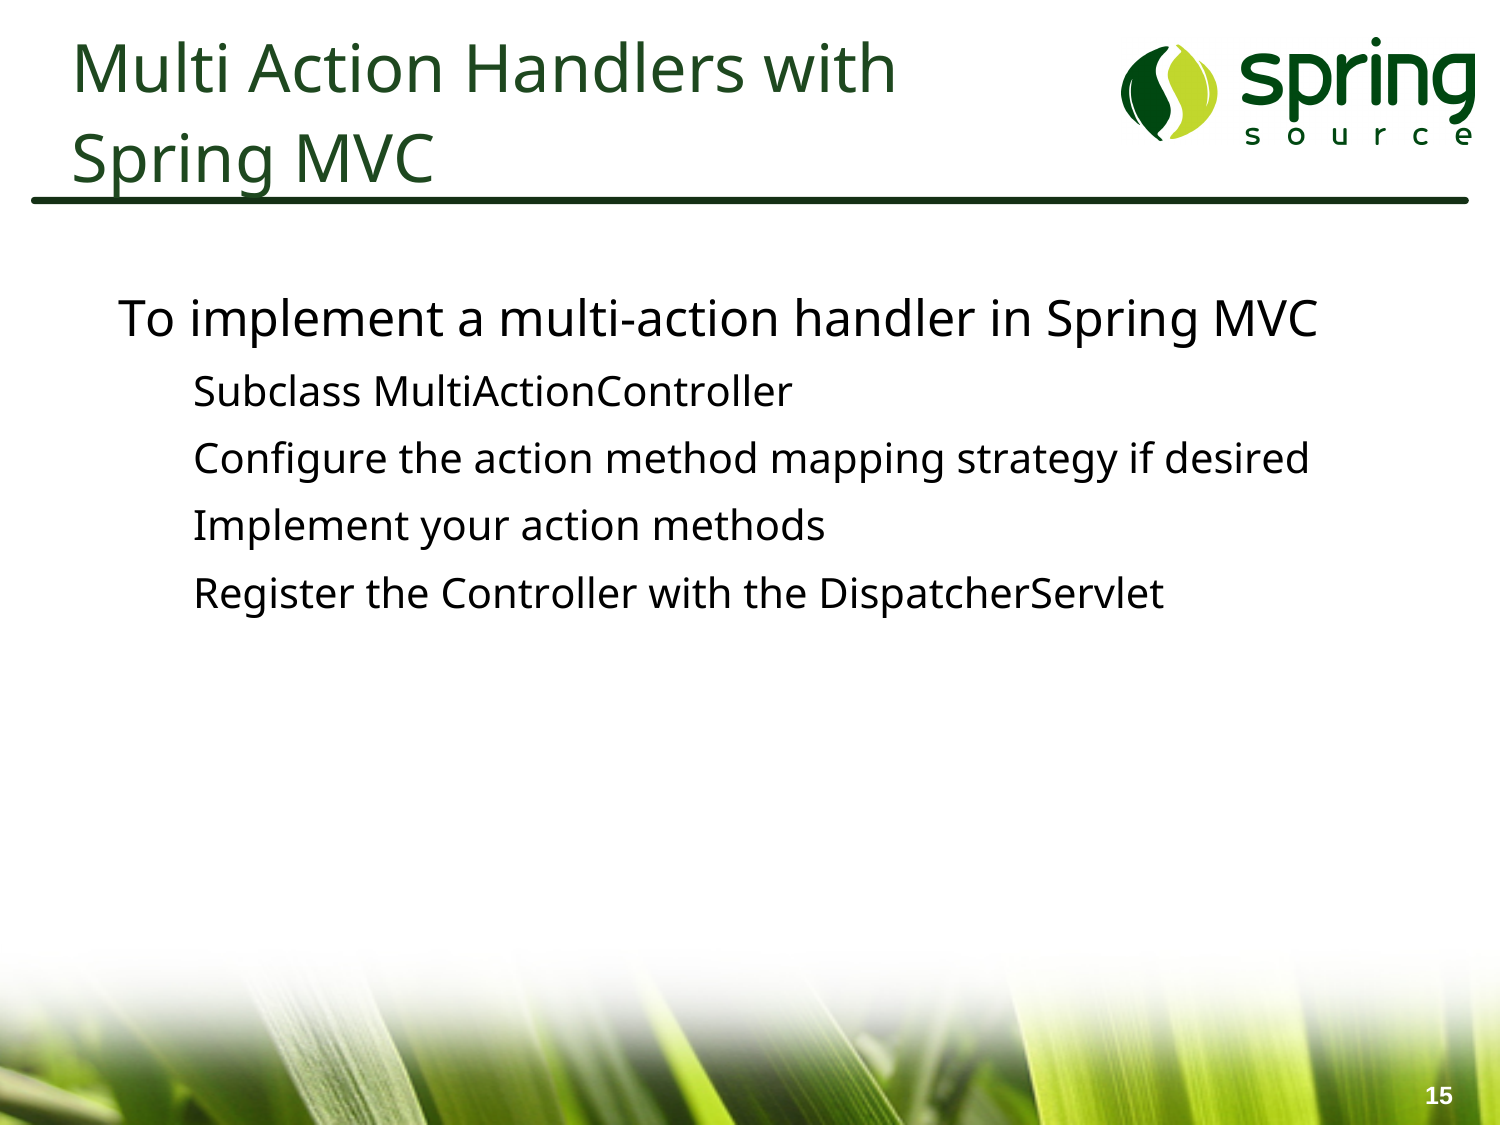

# Multi Action Handlers with Spring MVC
To implement a multi-action handler in Spring MVC
Subclass MultiActionController
Configure the action method mapping strategy if desired
Implement your action methods
Register the Controller with the DispatcherServlet